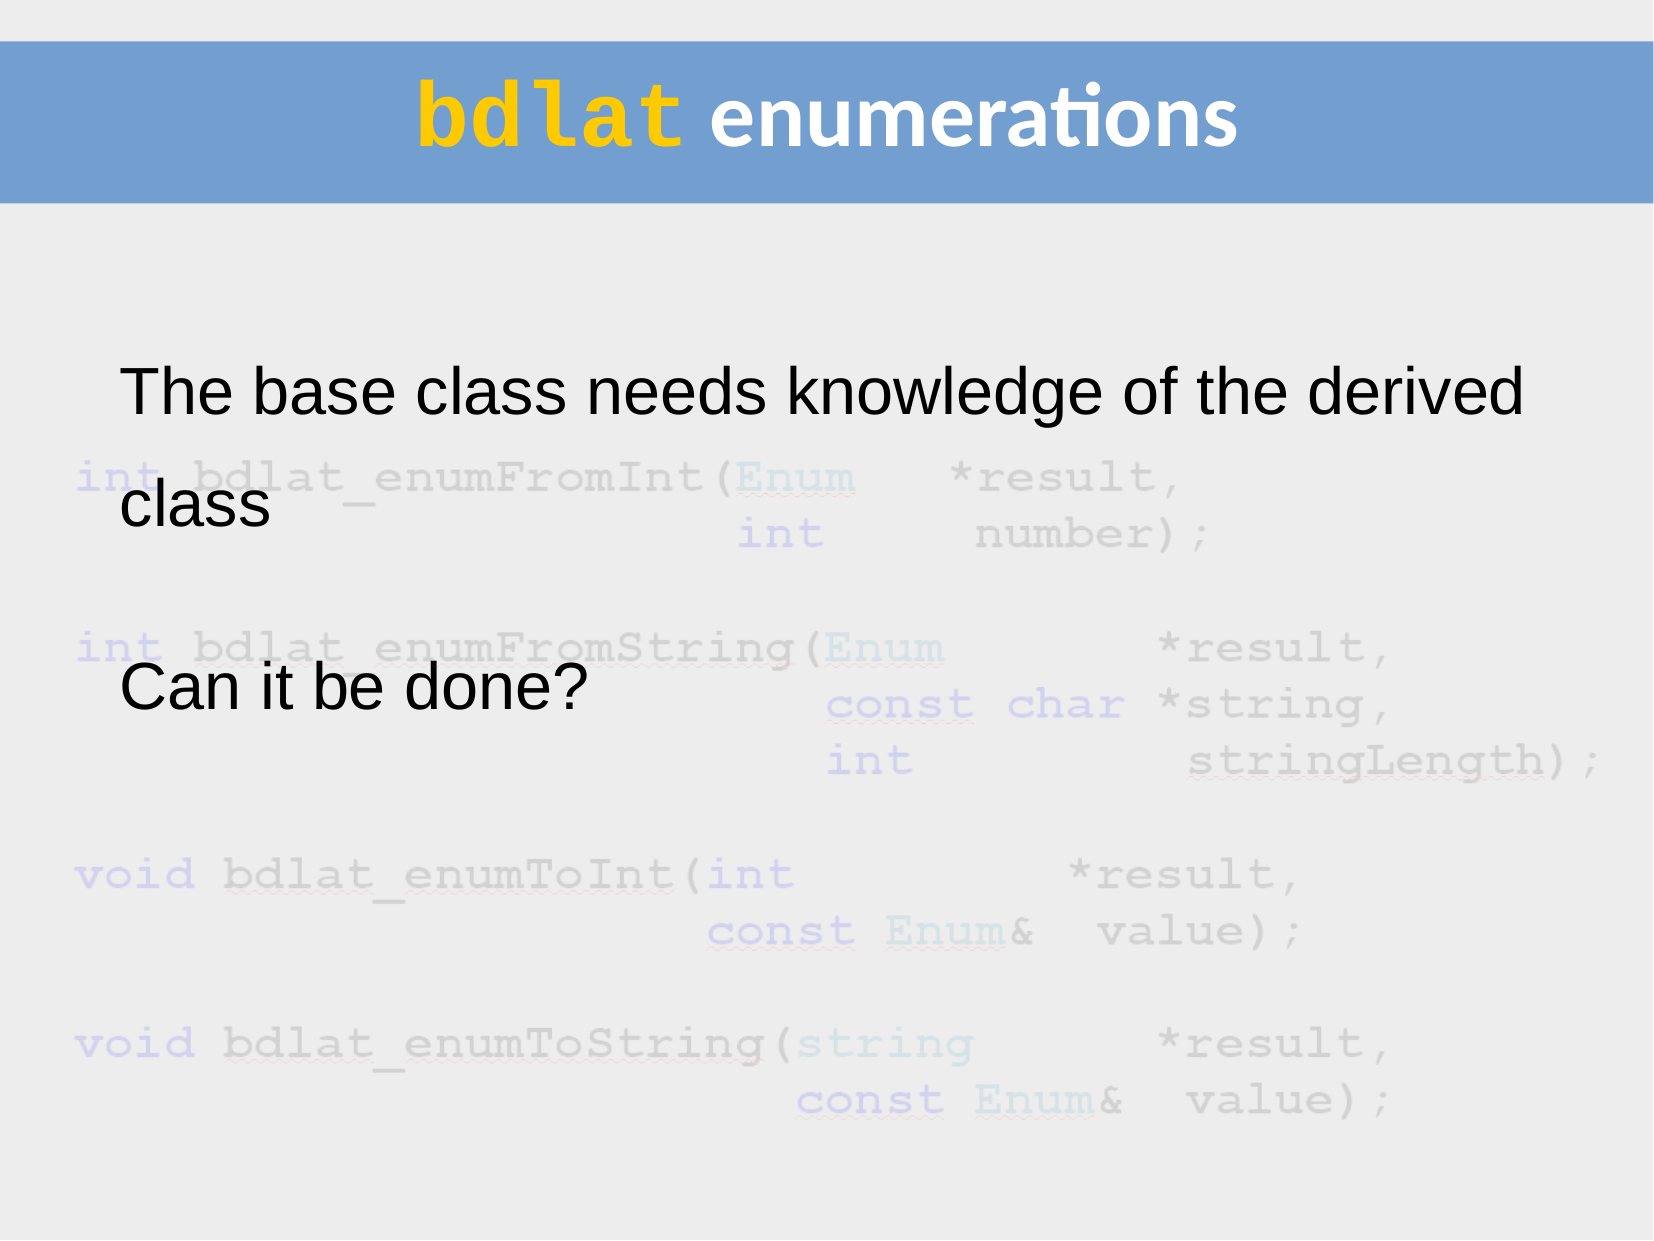

# bdlat enumerations
The base class needs knowledge of the derived class
Can it be done?